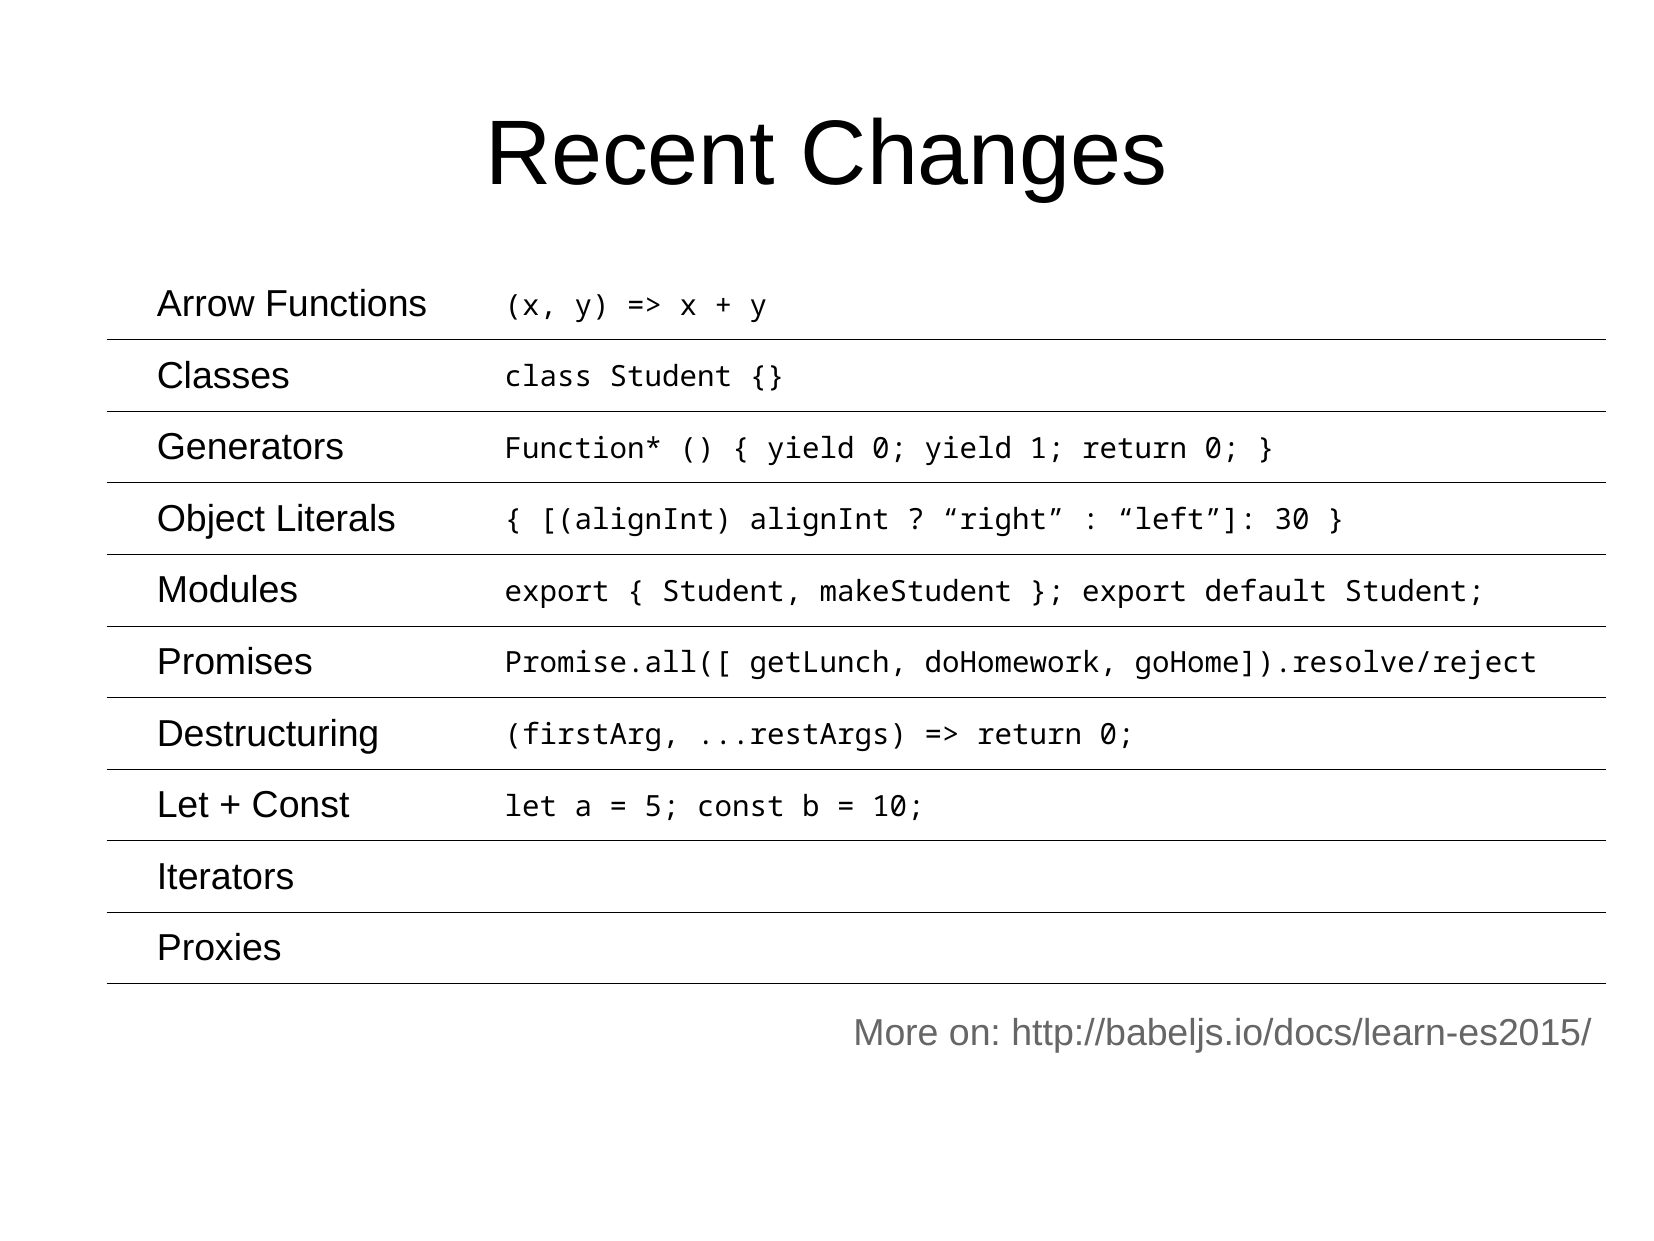

# Recent Changes
| Arrow Functions | (x, y) => x + y |
| --- | --- |
| Classes | class Student {} |
| Generators | Function\* () { yield 0; yield 1; return 0; } |
| Object Literals | { [(alignInt) alignInt ? “right” : “left”]: 30 } |
| Modules | export { Student, makeStudent }; export default Student; |
| Promises | Promise.all([ getLunch, doHomework, goHome]).resolve/reject |
| Destructuring | (firstArg, ...restArgs) => return 0; |
| Let + Const | let a = 5; const b = 10; |
| Iterators | |
| Proxies | |
More on: http://babeljs.io/docs/learn-es2015/